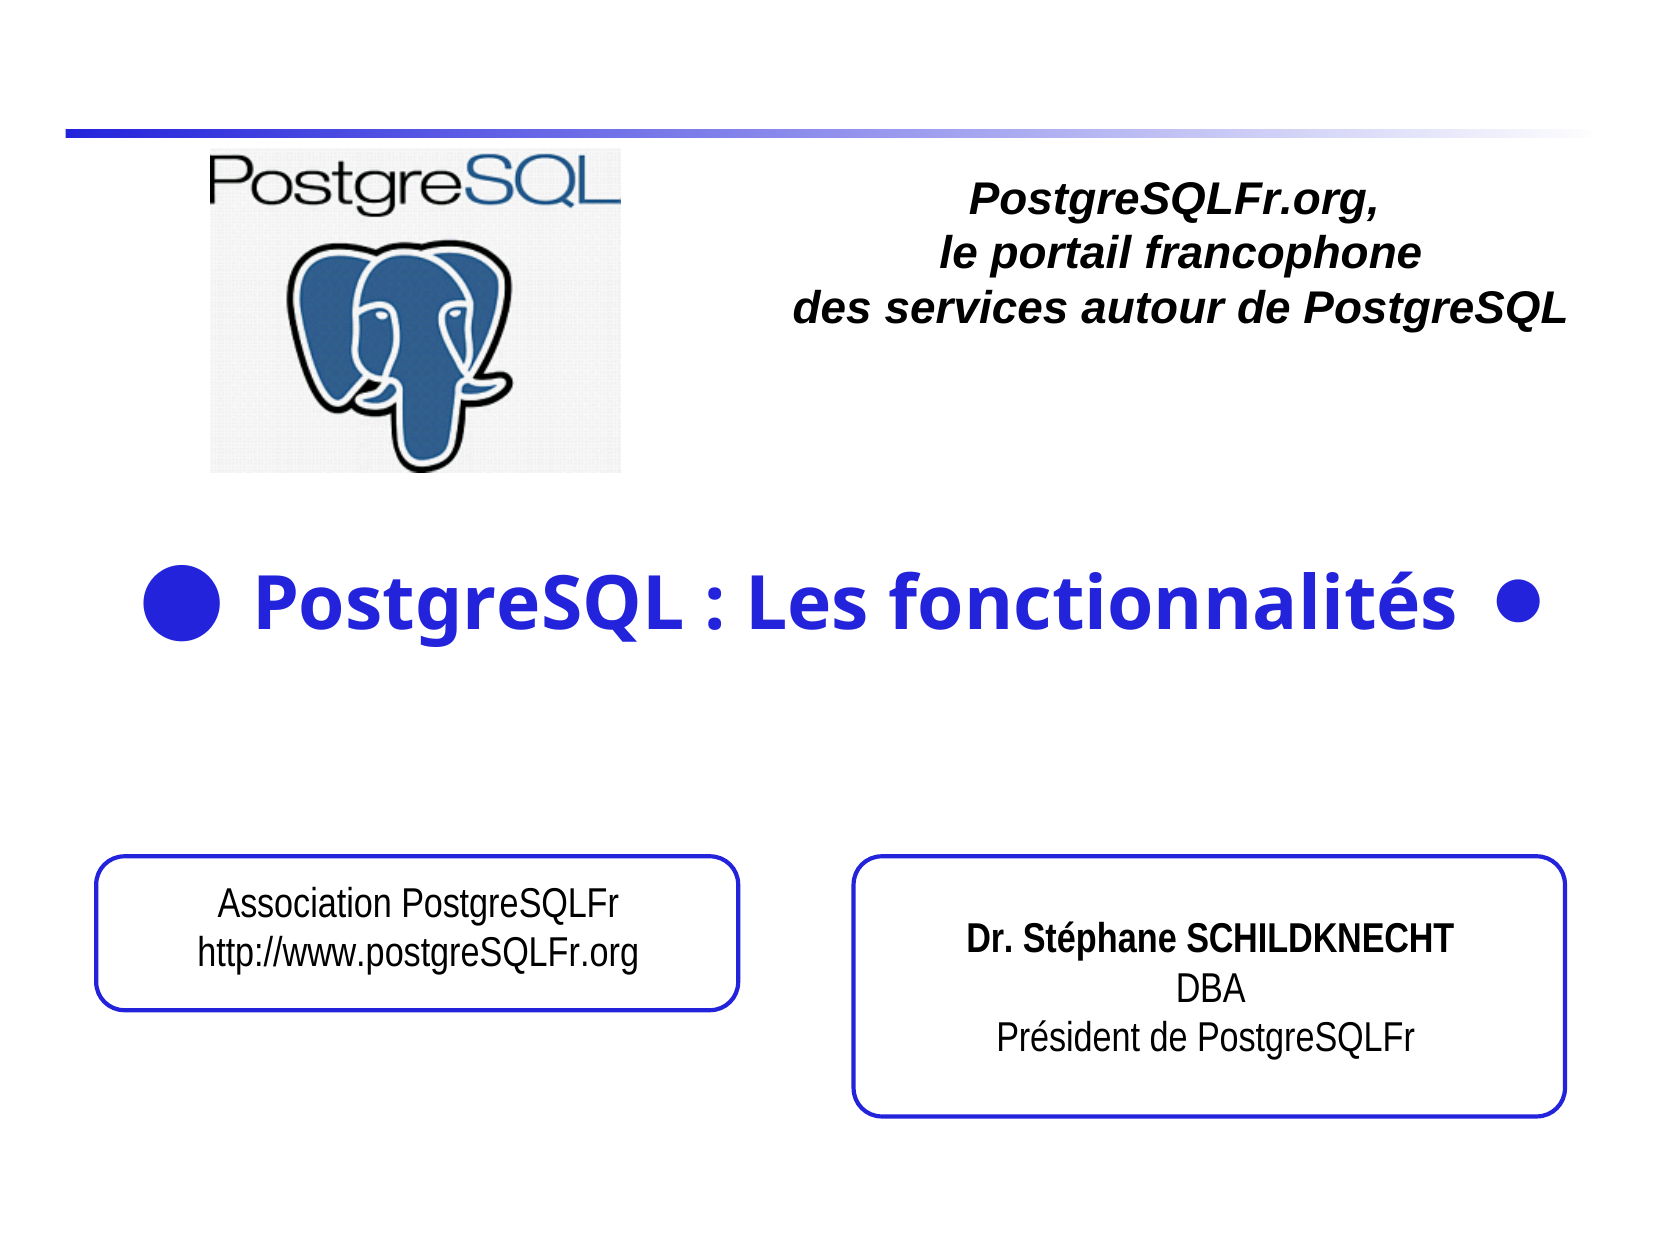

PostgreSQLFr.org,
le portail francophone
des services autour de PostgreSQL
● PostgreSQL : Les fonctionnalités ●
Association PostgreSQLFr
http://www.postgreSQLFr.org
Dr. Stéphane SCHILDKNECHT
DBA
Président de PostgreSQLFr